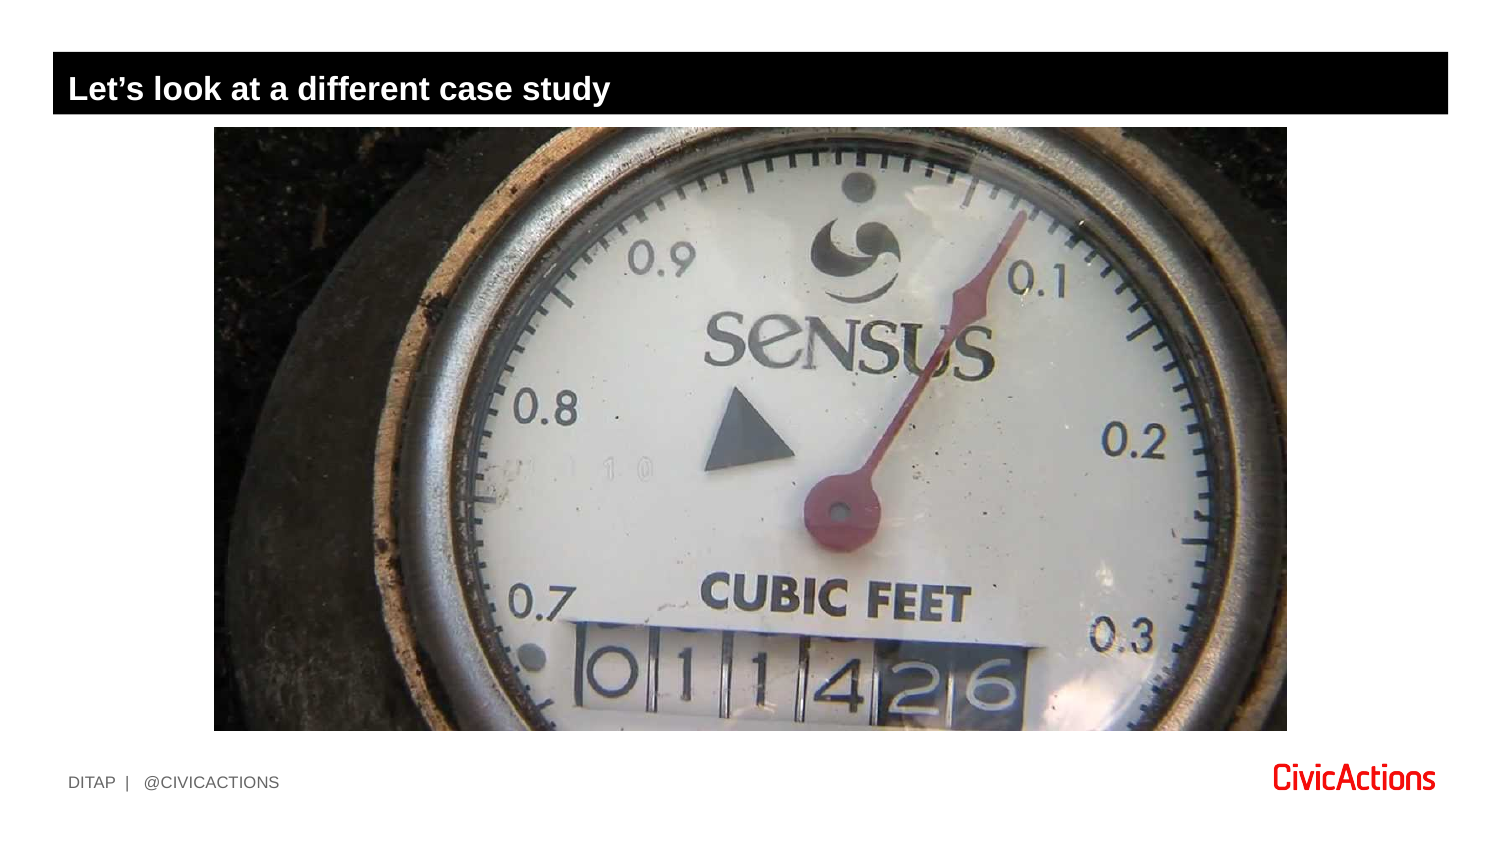

# Let’s look at a different case study